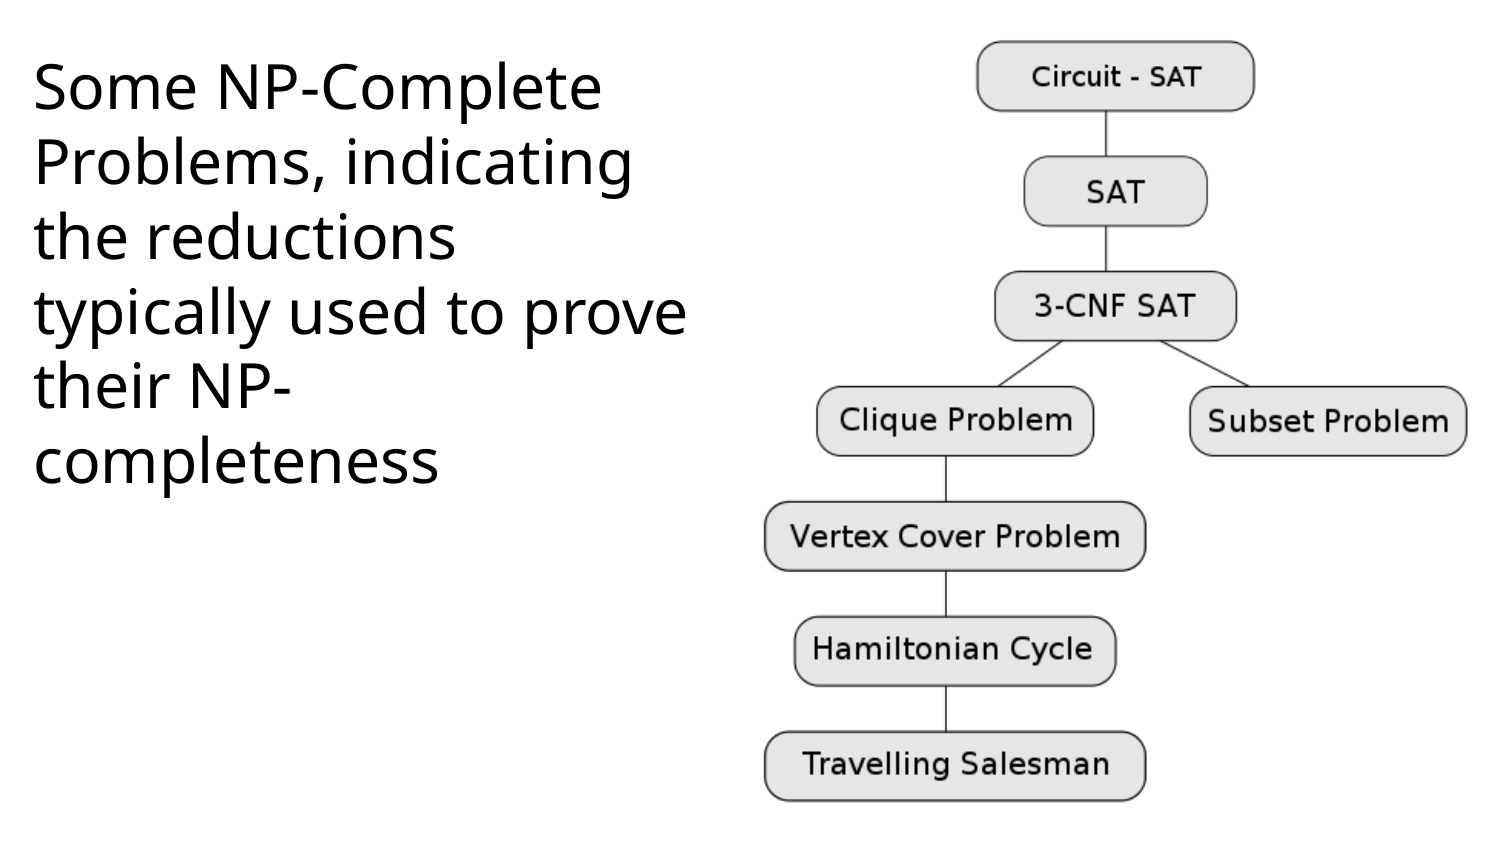

Some NP-Complete Problems, indicating the reductions typically used to prove their NP-completeness